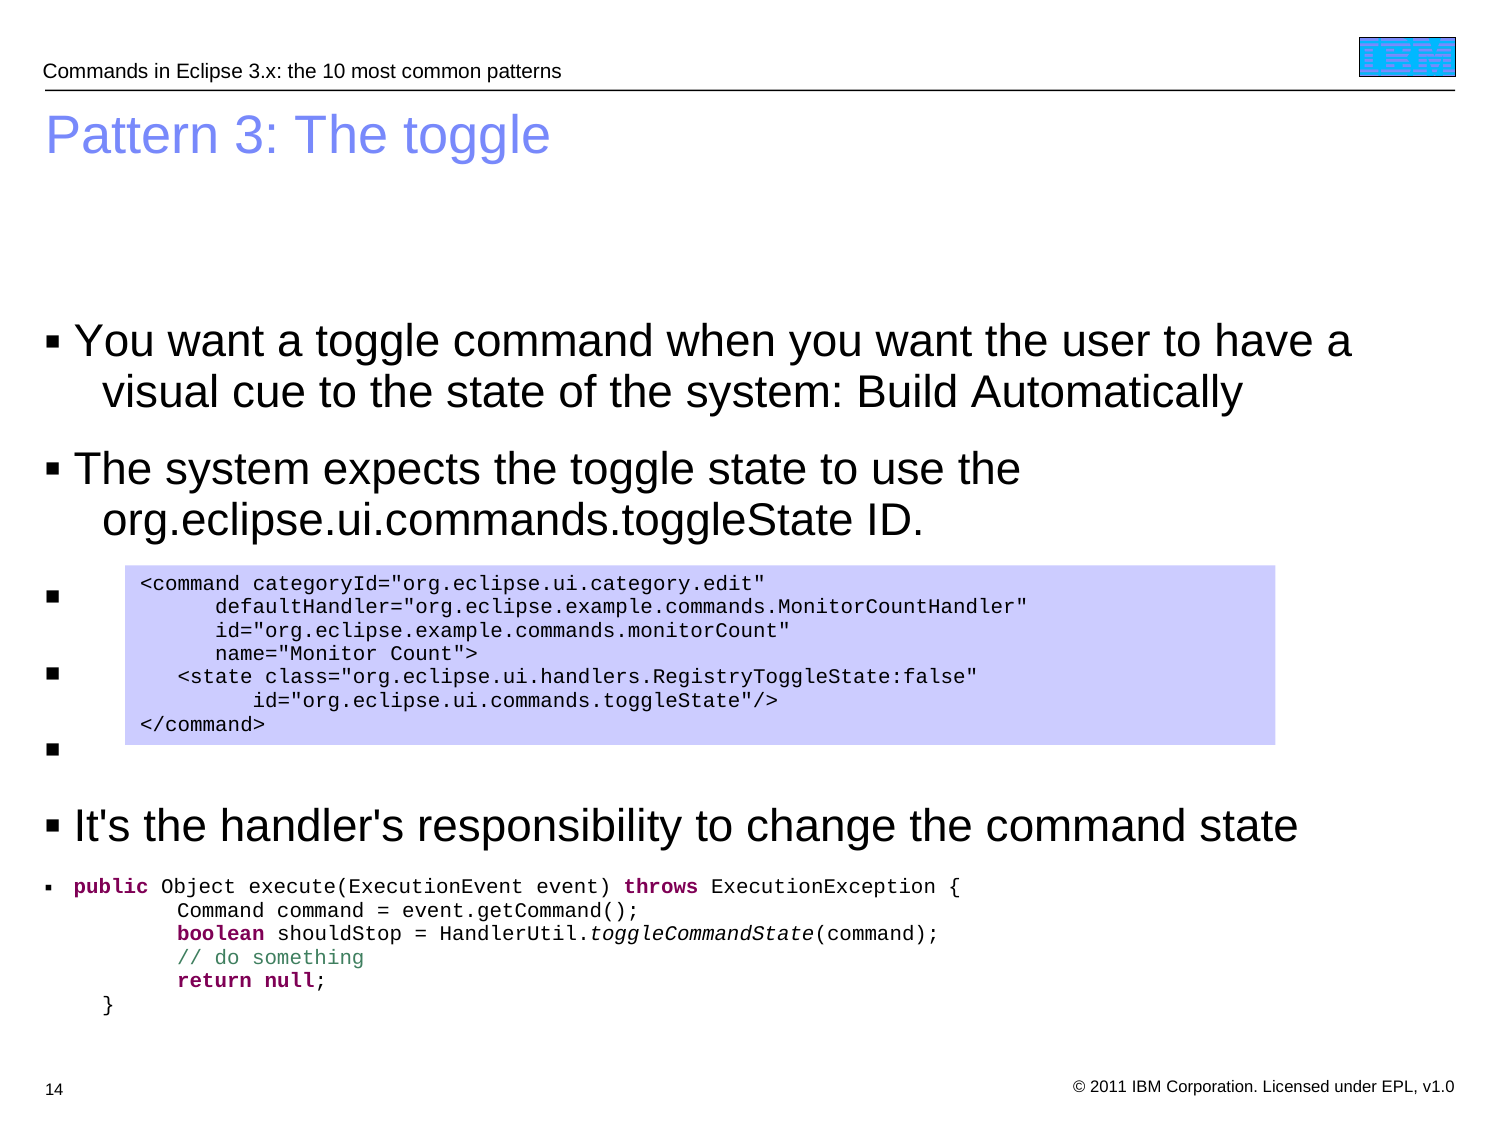

Commands in Eclipse 3.x: the 10 most common patterns
# Pattern 3: The toggle
You want a toggle command when you want the user to have a visual cue to the state of the system: Build Automatically
The system expects the toggle state to use the org.eclipse.ui.commands.toggleState ID.
It's the handler's responsibility to change the command state
public Object execute(ExecutionEvent event) throws ExecutionException {
	Command command = event.getCommand();
	boolean shouldStop = HandlerUtil.toggleCommandState(command);
	// do something
	return null;
}
<command categoryId="org.eclipse.ui.category.edit"
 defaultHandler="org.eclipse.example.commands.MonitorCountHandler"
 id="org.eclipse.example.commands.monitorCount"
 name="Monitor Count">
 <state class="org.eclipse.ui.handlers.RegistryToggleState:false"
 id="org.eclipse.ui.commands.toggleState"/>
</command>
14